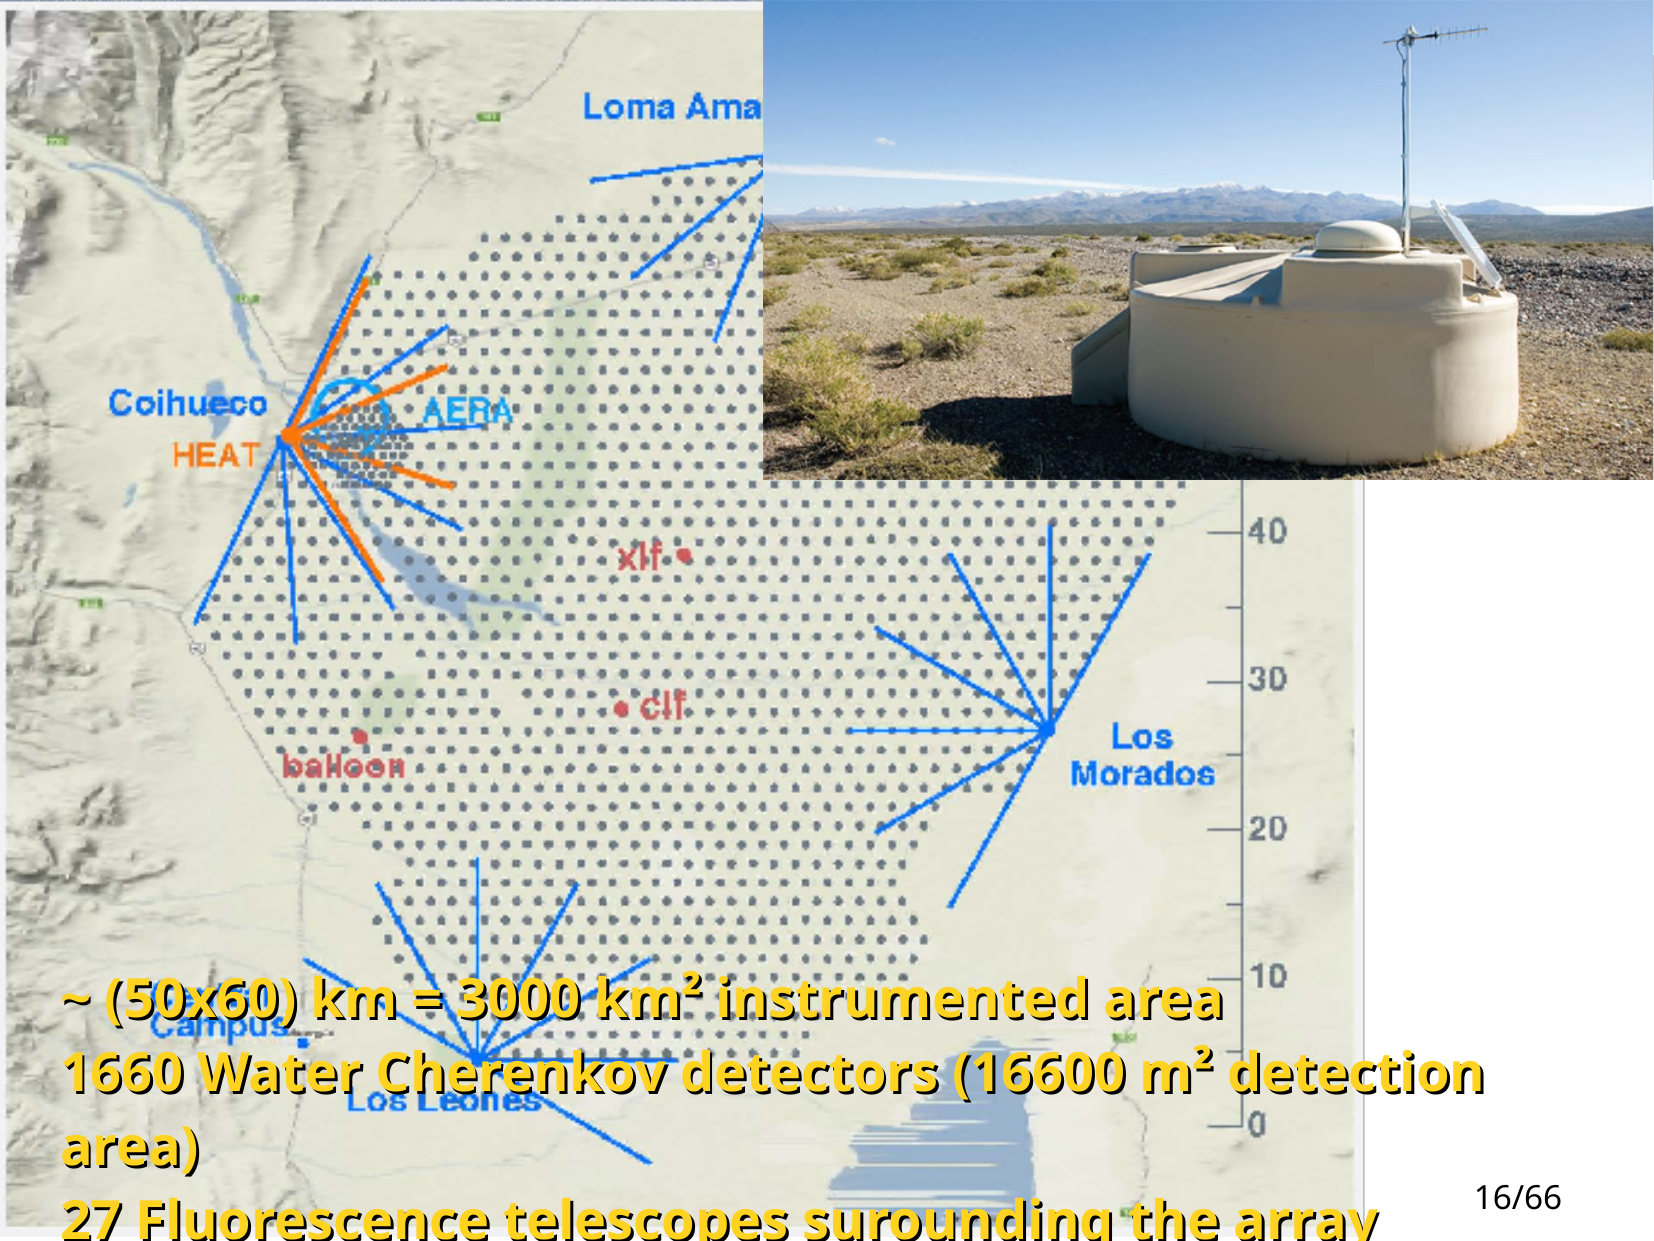

# ~ (50x60) km = 3000 km² instrumented area 1660 Water Cherenkov detectors (16600 m² detection area) 27 Fluorescence telescopes surounding the array
ITeDA 2017
Asorey - AP - U03 Detectores
16